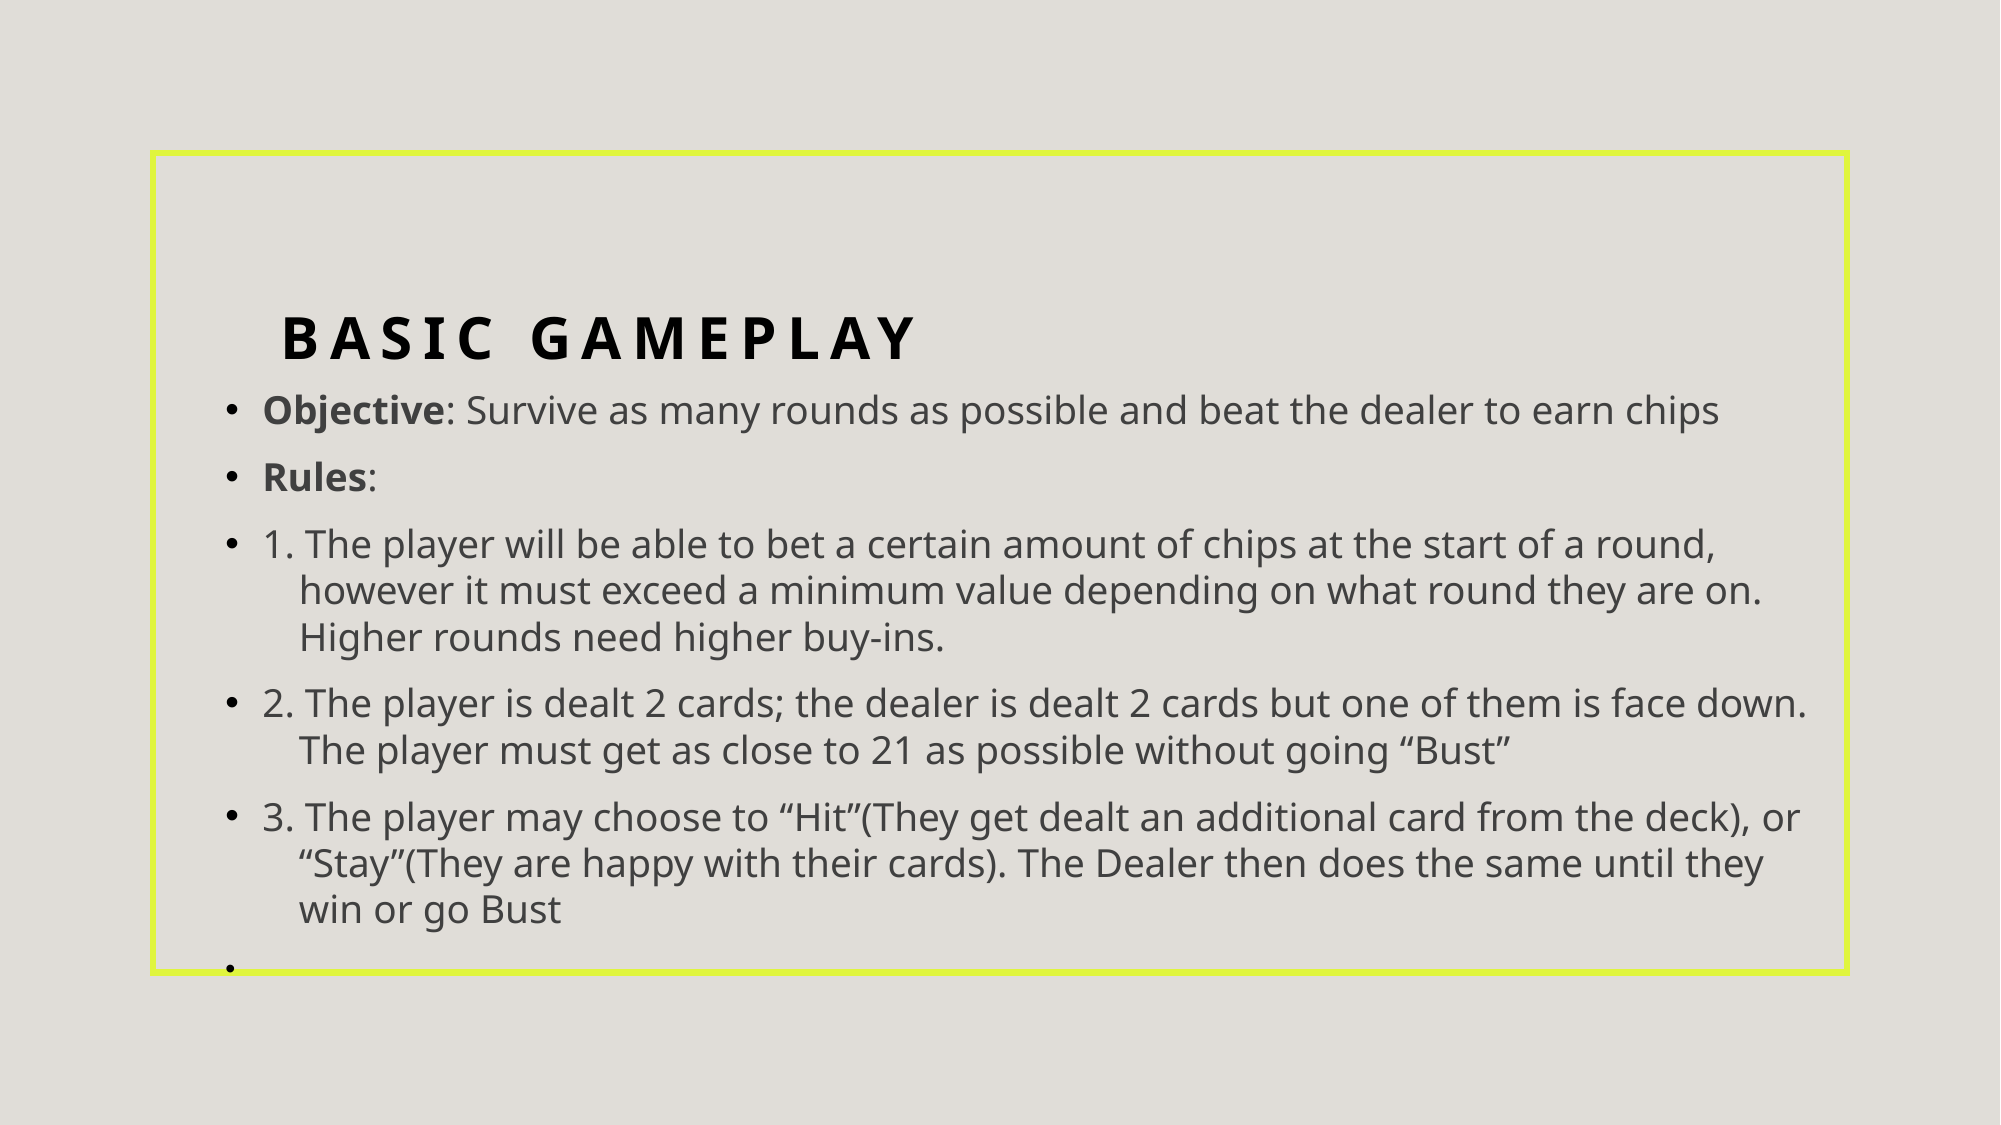

# Basic Gameplay
Objective: Survive as many rounds as possible and beat the dealer to earn chips
Rules:
1. The player will be able to bet a certain amount of chips at the start of a round, however it must exceed a minimum value depending on what round they are on. Higher rounds need higher buy-ins.
2. The player is dealt 2 cards; the dealer is dealt 2 cards but one of them is face down. The player must get as close to 21 as possible without going “Bust”
3. The player may choose to “Hit”(They get dealt an additional card from the deck), or “Stay”(They are happy with their cards). The Dealer then does the same until they win or go Bust